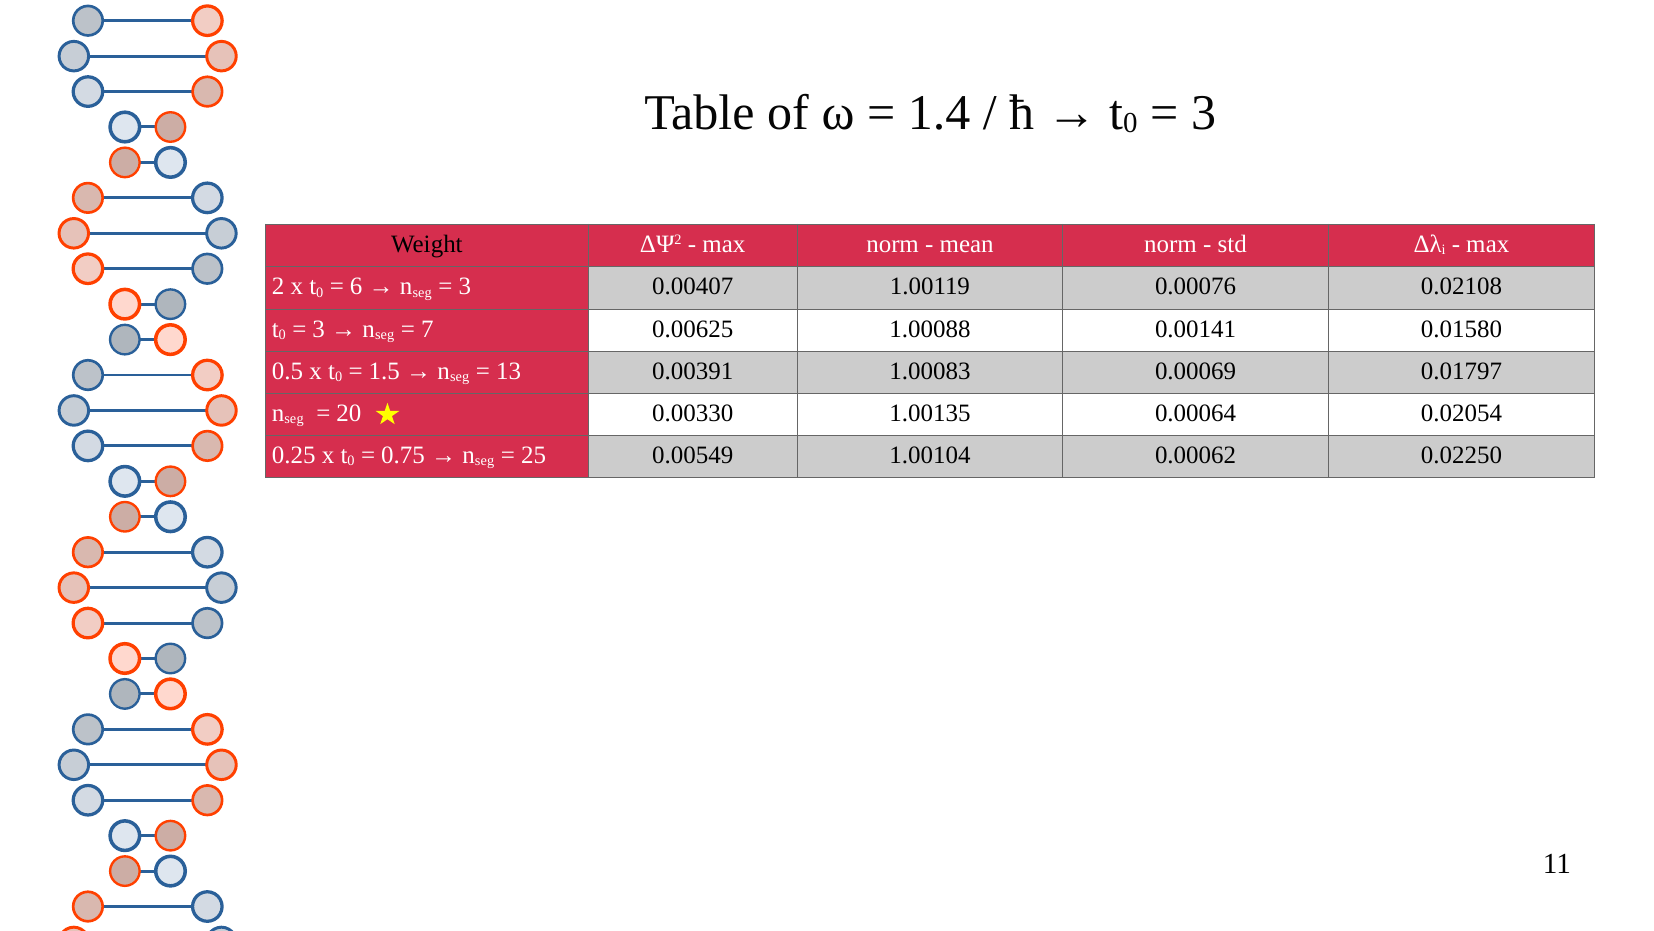

# Table of ω = 1.4 / ħ → t0 = 3
| Weight | ΔΨ2 - max | norm - mean | norm - std | Δλi - max |
| --- | --- | --- | --- | --- |
| 2 x t0 = 6 → nseg = 3 | 0.00407 | 1.00119 | 0.00076 | 0.02108 |
| t0 = 3 → nseg = 7 | 0.00625 | 1.00088 | 0.00141 | 0.01580 |
| 0.5 x t0 = 1.5 → nseg = 13 | 0.00391 | 1.00083 | 0.00069 | 0.01797 |
| nseg = 20 | 0.00330 | 1.00135 | 0.00064 | 0.02054 |
| 0.25 x t0 = 0.75 → nseg = 25 | 0.00549 | 1.00104 | 0.00062 | 0.02250 |
11